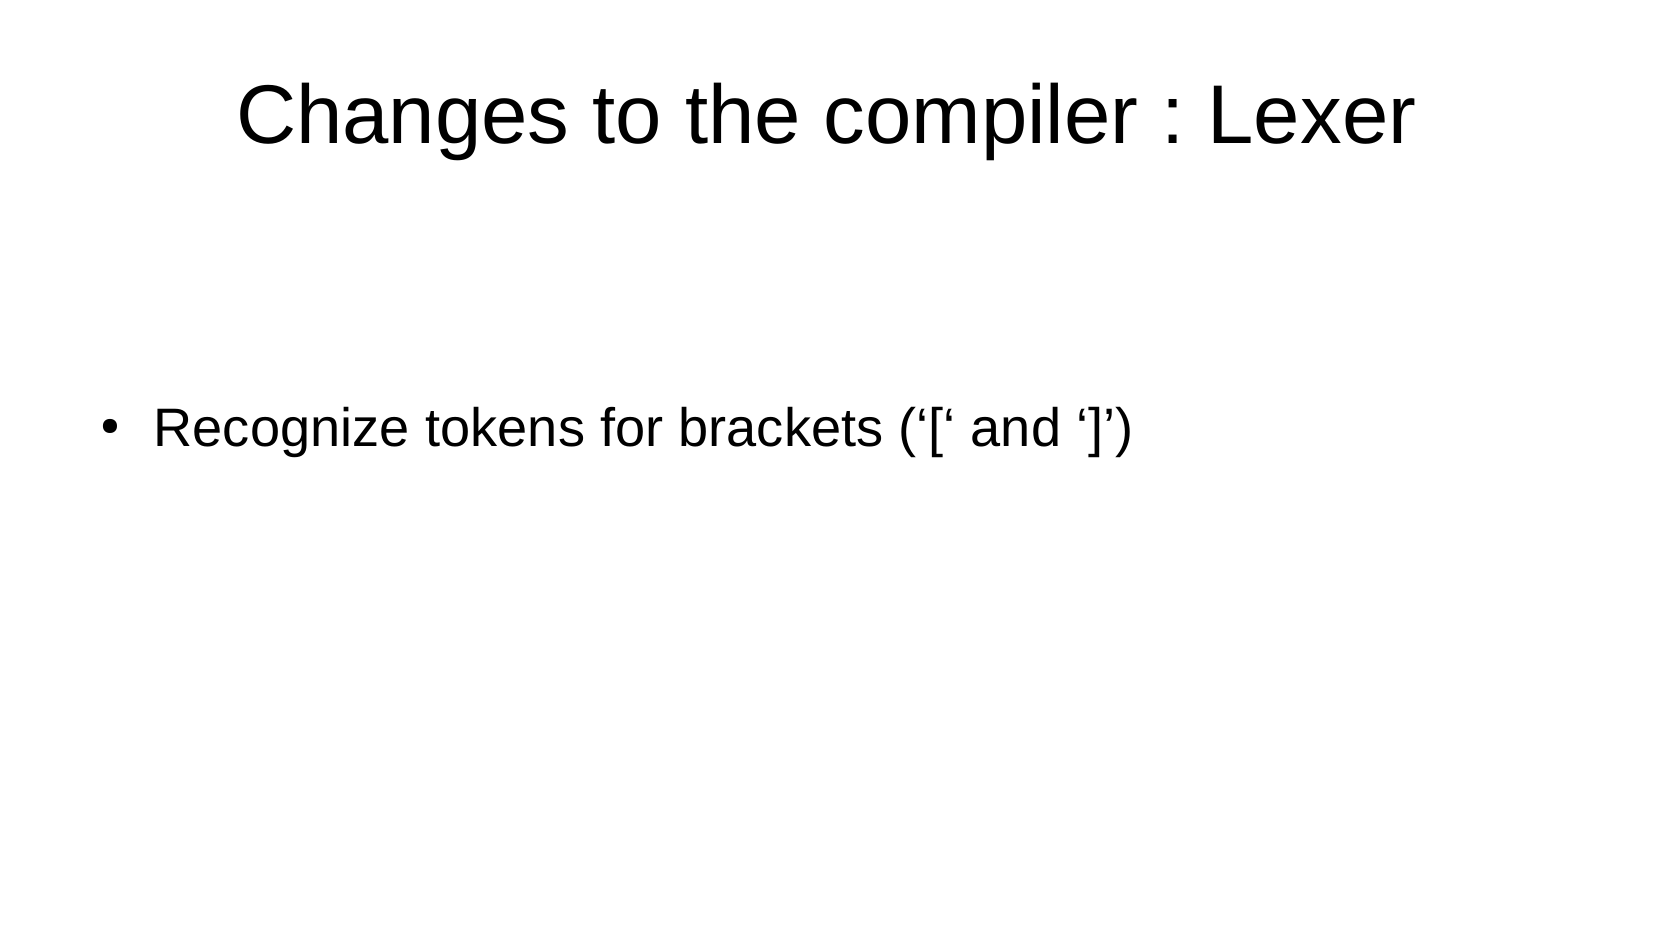

# Changes to the compiler : Lexer
Recognize tokens for brackets (‘[‘ and ‘]’)